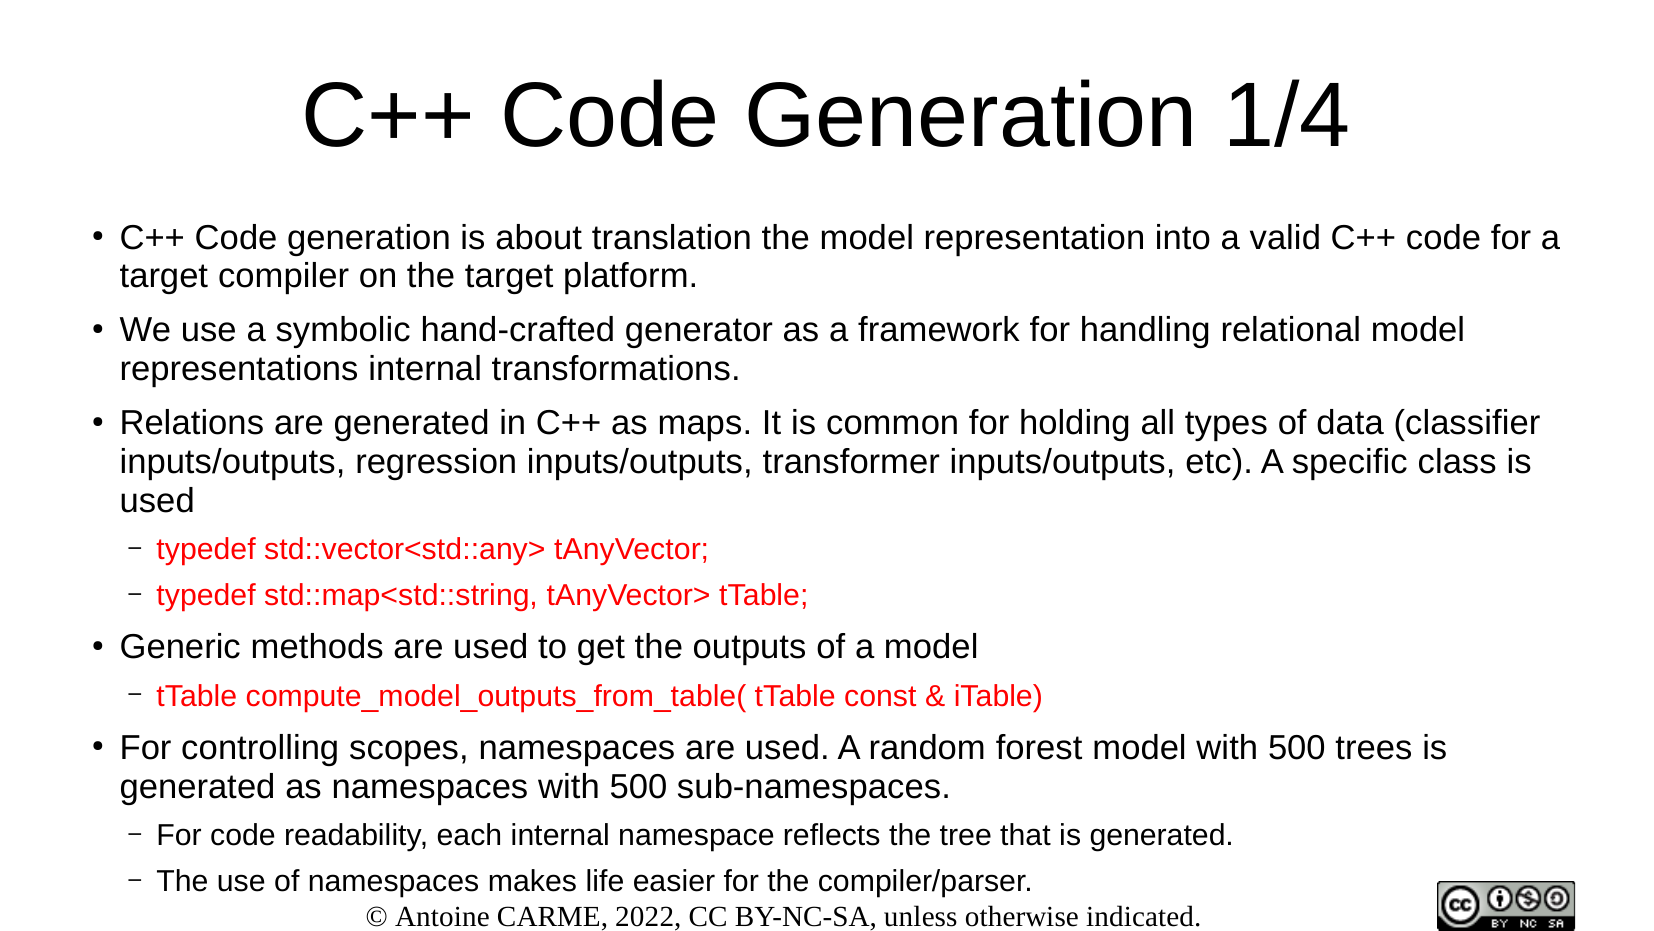

# C++ Code Generation 1/4
C++ Code generation is about translation the model representation into a valid C++ code for a target compiler on the target platform.
We use a symbolic hand-crafted generator as a framework for handling relational model representations internal transformations.
Relations are generated in C++ as maps. It is common for holding all types of data (classifier inputs/outputs, regression inputs/outputs, transformer inputs/outputs, etc). A specific class is used
typedef std::vector<std::any> tAnyVector;
typedef std::map<std::string, tAnyVector> tTable;
Generic methods are used to get the outputs of a model
tTable compute_model_outputs_from_table( tTable const & iTable)
For controlling scopes, namespaces are used. A random forest model with 500 trees is generated as namespaces with 500 sub-namespaces.
For code readability, each internal namespace reflects the tree that is generated.
The use of namespaces makes life easier for the compiler/parser.